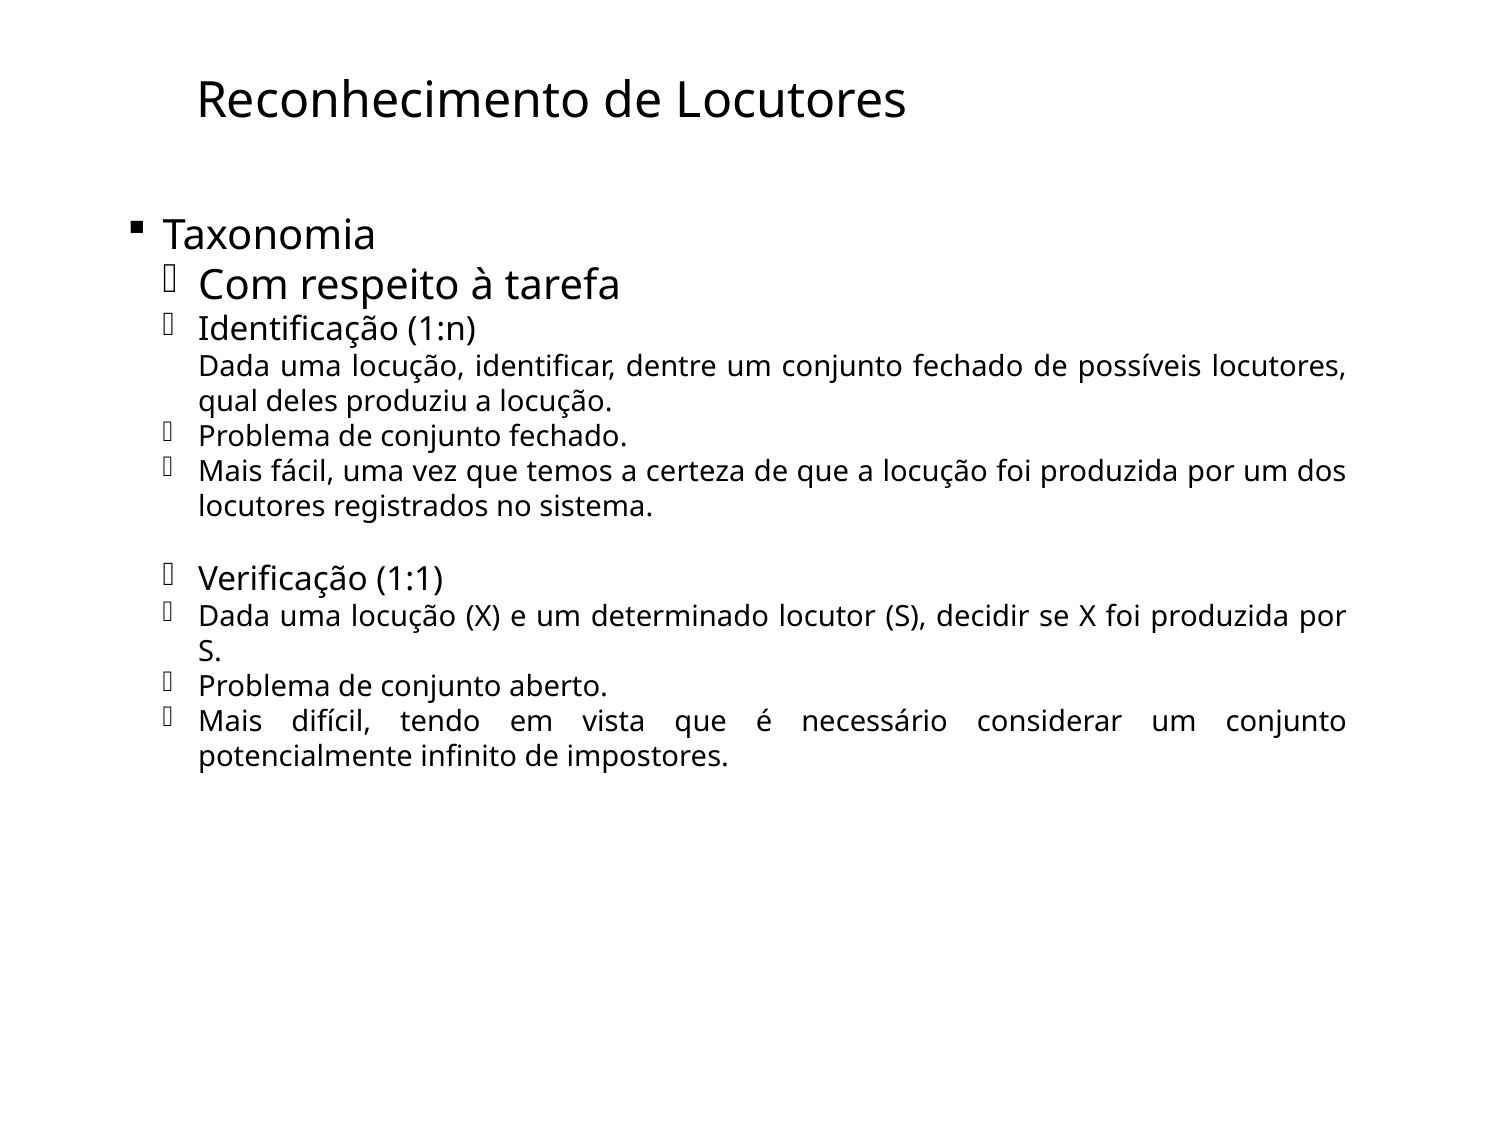

Reconhecimento de Locutores
Taxonomia
Com respeito à tarefa
Identificação (1:n)
Dada uma locução, identificar, dentre um conjunto fechado de possíveis locutores, qual deles produziu a locução.
Problema de conjunto fechado.
Mais fácil, uma vez que temos a certeza de que a locução foi produzida por um dos locutores registrados no sistema.
Verificação (1:1)
Dada uma locução (X) e um determinado locutor (S), decidir se X foi produzida por S.
Problema de conjunto aberto.
Mais difícil, tendo em vista que é necessário considerar um conjunto potencialmente infinito de impostores.